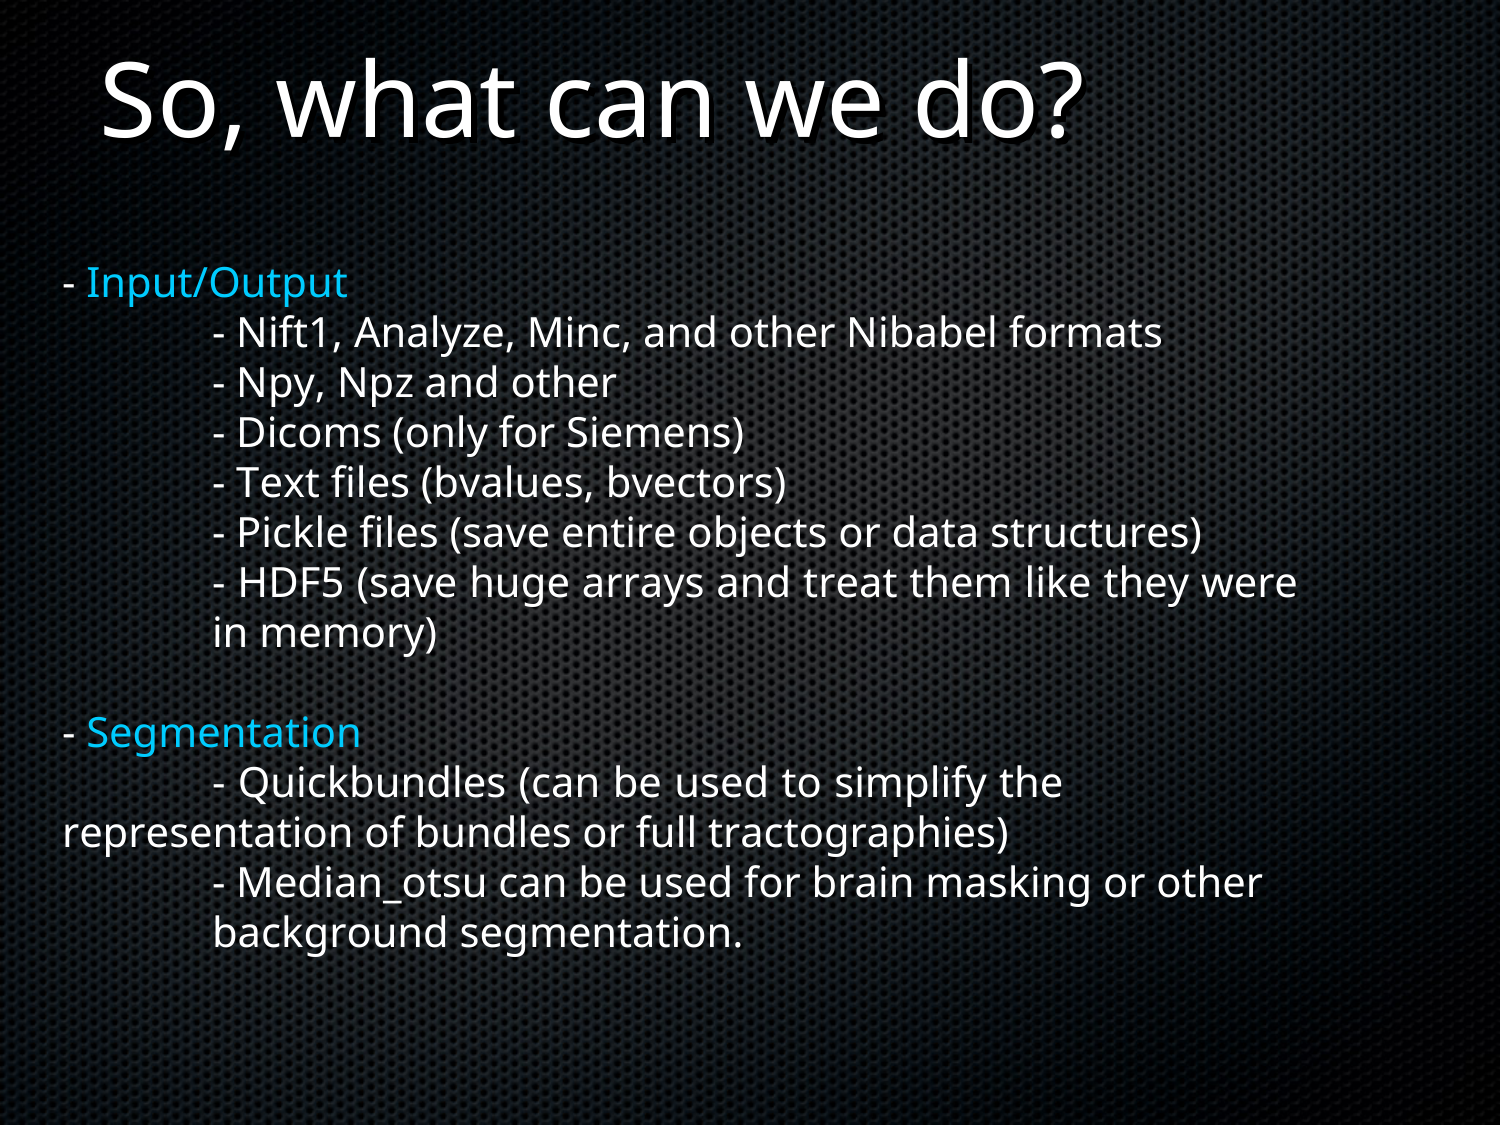

# So, what can we do?
- Input/Output
	- Nift1, Analyze, Minc, and other Nibabel formats
	- Npy, Npz and other
	- Dicoms (only for Siemens)
	- Text files (bvalues, bvectors)
	- Pickle files (save entire objects or data structures)
	- HDF5 (save huge arrays and treat them like they were 		in memory)
- Segmentation
	- Quickbundles (can be used to simplify the 			representation of bundles or full tractographies)
	- Median_otsu can be used for brain masking or other
	background segmentation.